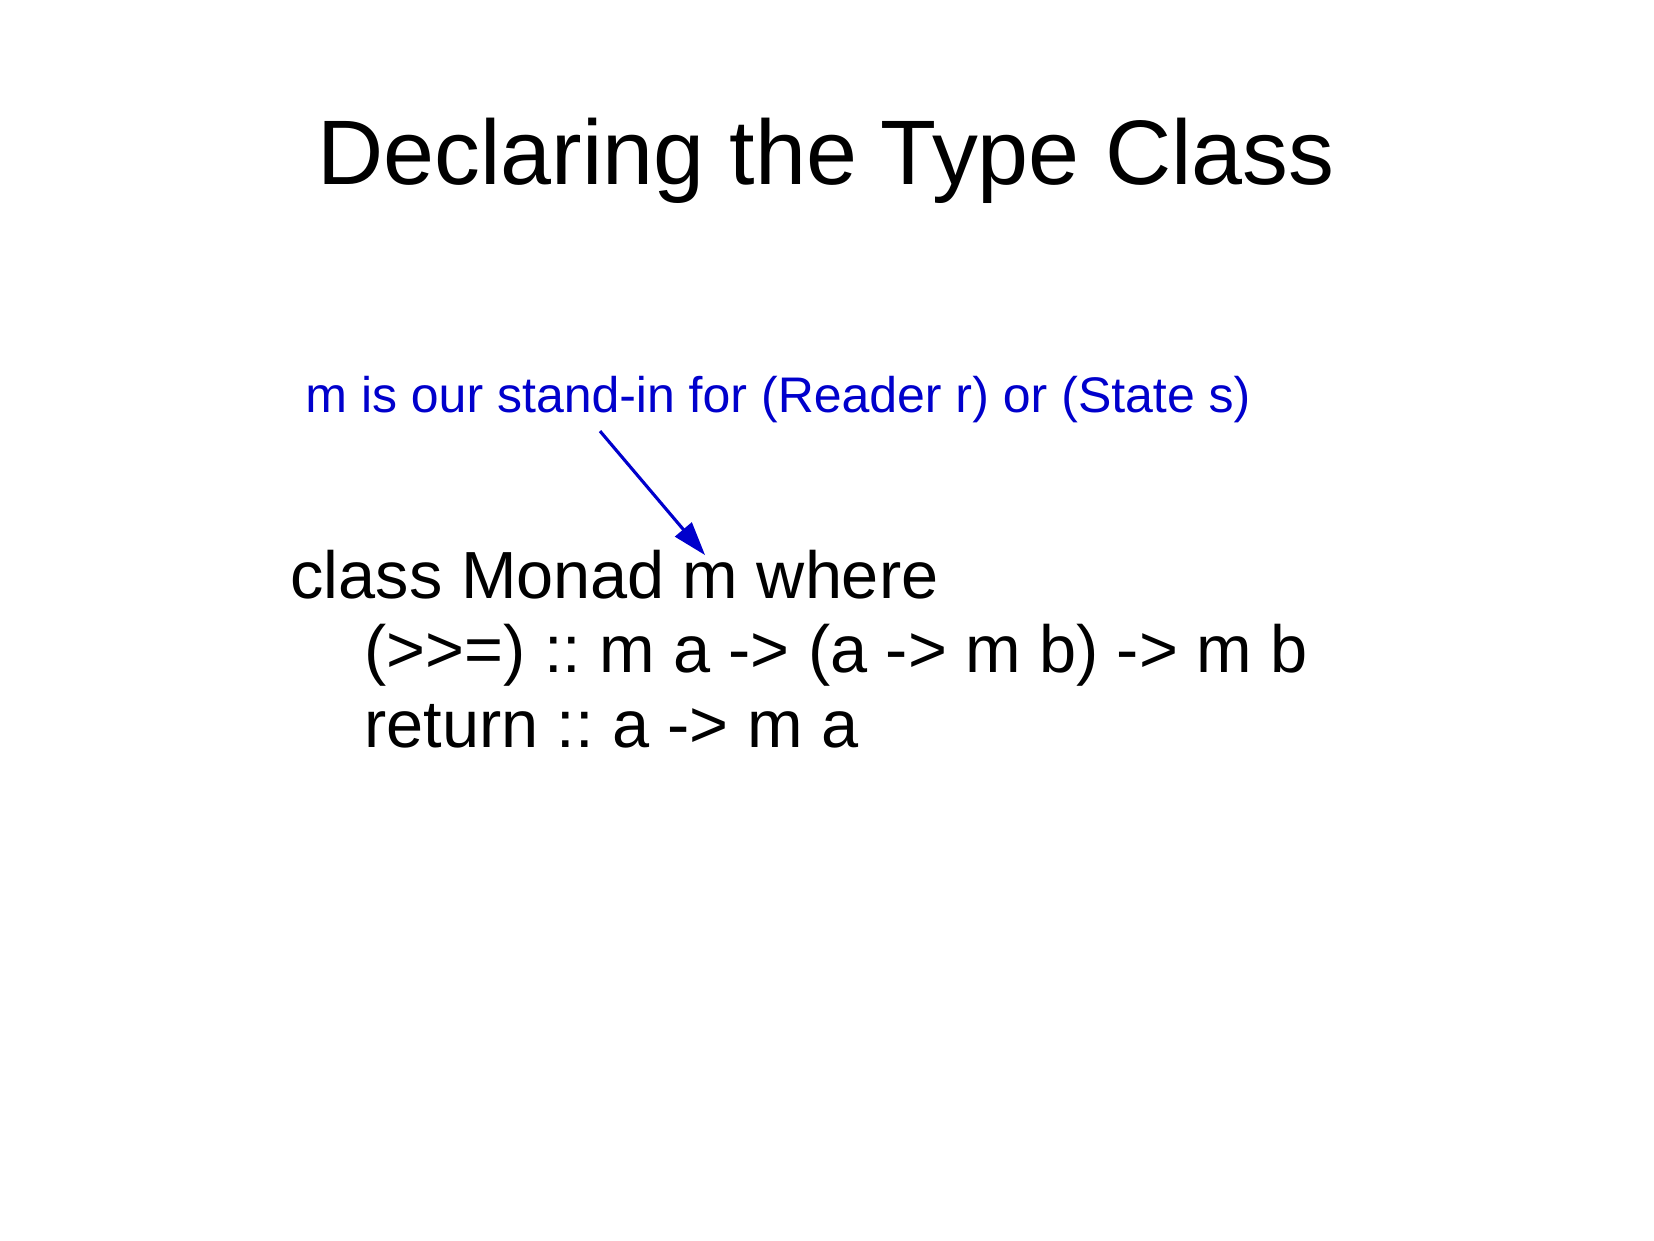

# Declaring the Type Class
class Monad m where
 (>>=) :: m a -> (a -> m b) -> m b
 return :: a -> m a
m is our stand-in for (Reader r) or (State s)